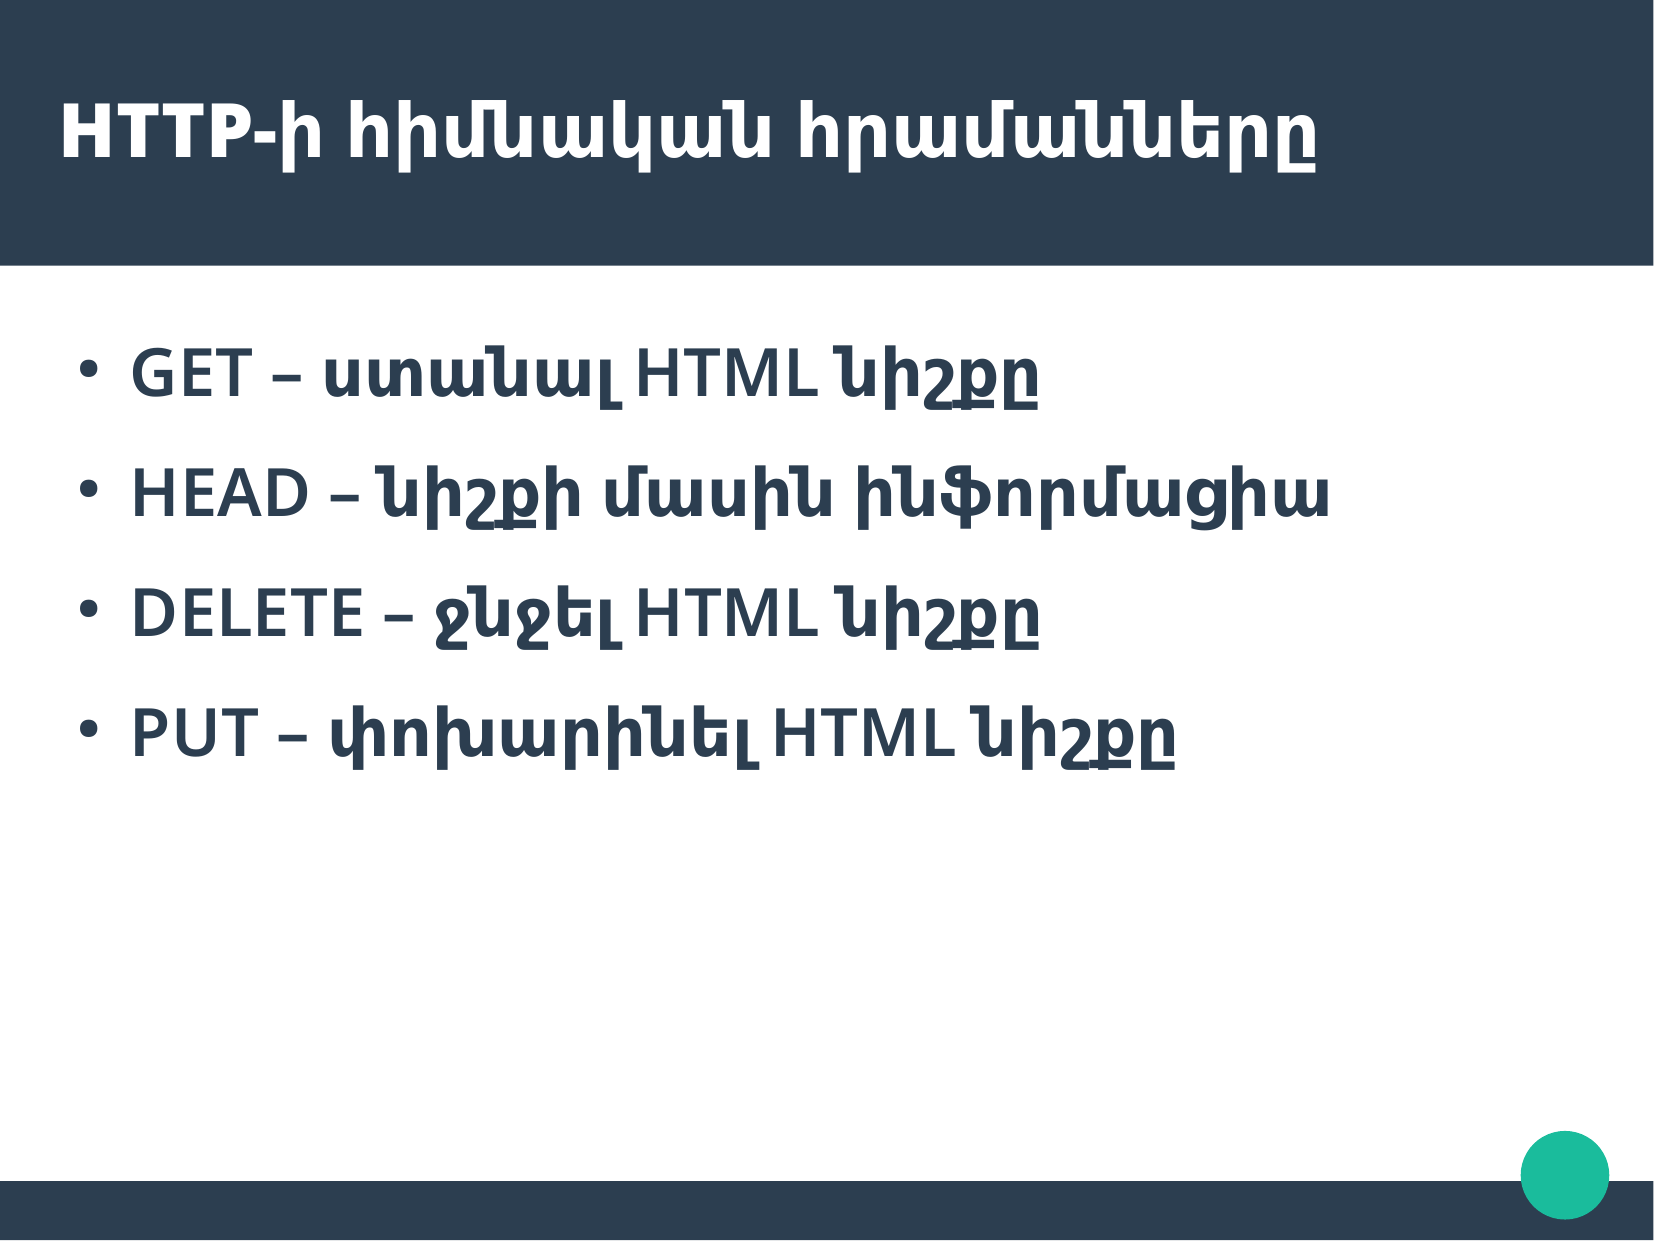

# HTTP-ի հիմնական հրամանները
GET – ստանալ HTML նիշքը
HEAD – նիշքի մասին ինֆորմացիա
DELETE – ջնջել HTML նիշքը
PUT – փոխարինել HTML նիշքը